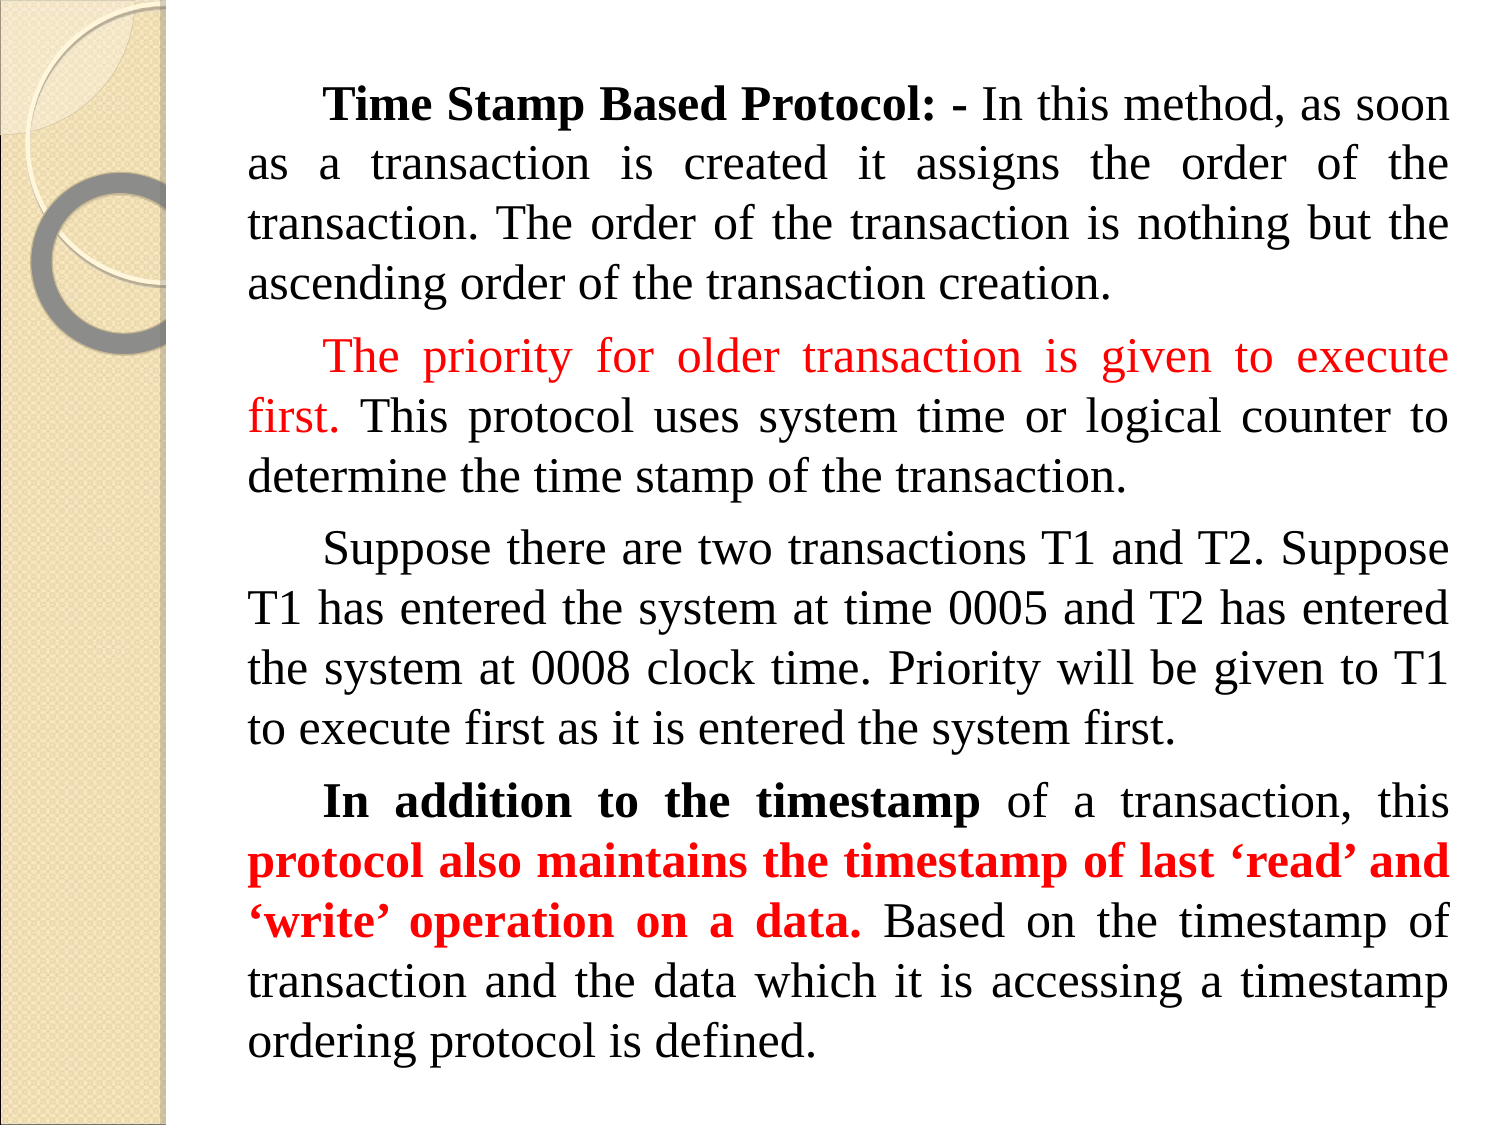

# Time Stamp Based Protocol: - In this method, as soon as a transaction is created it assigns the order of the transaction. The order of the transaction is nothing but the ascending order of the transaction creation.
	The priority for older transaction is given to execute first. This protocol uses system time or logical counter to determine the time stamp of the transaction.
	Suppose there are two transactions T1 and T2. Suppose T1 has entered the system at time 0005 and T2 has entered the system at 0008 clock time. Priority will be given to T1 to execute first as it is entered the system first.
	In addition to the timestamp of a transaction, this protocol also maintains the timestamp of last ‘read’ and ‘write’ operation on a data. Based on the timestamp of transaction and the data which it is accessing a timestamp ordering protocol is defined.